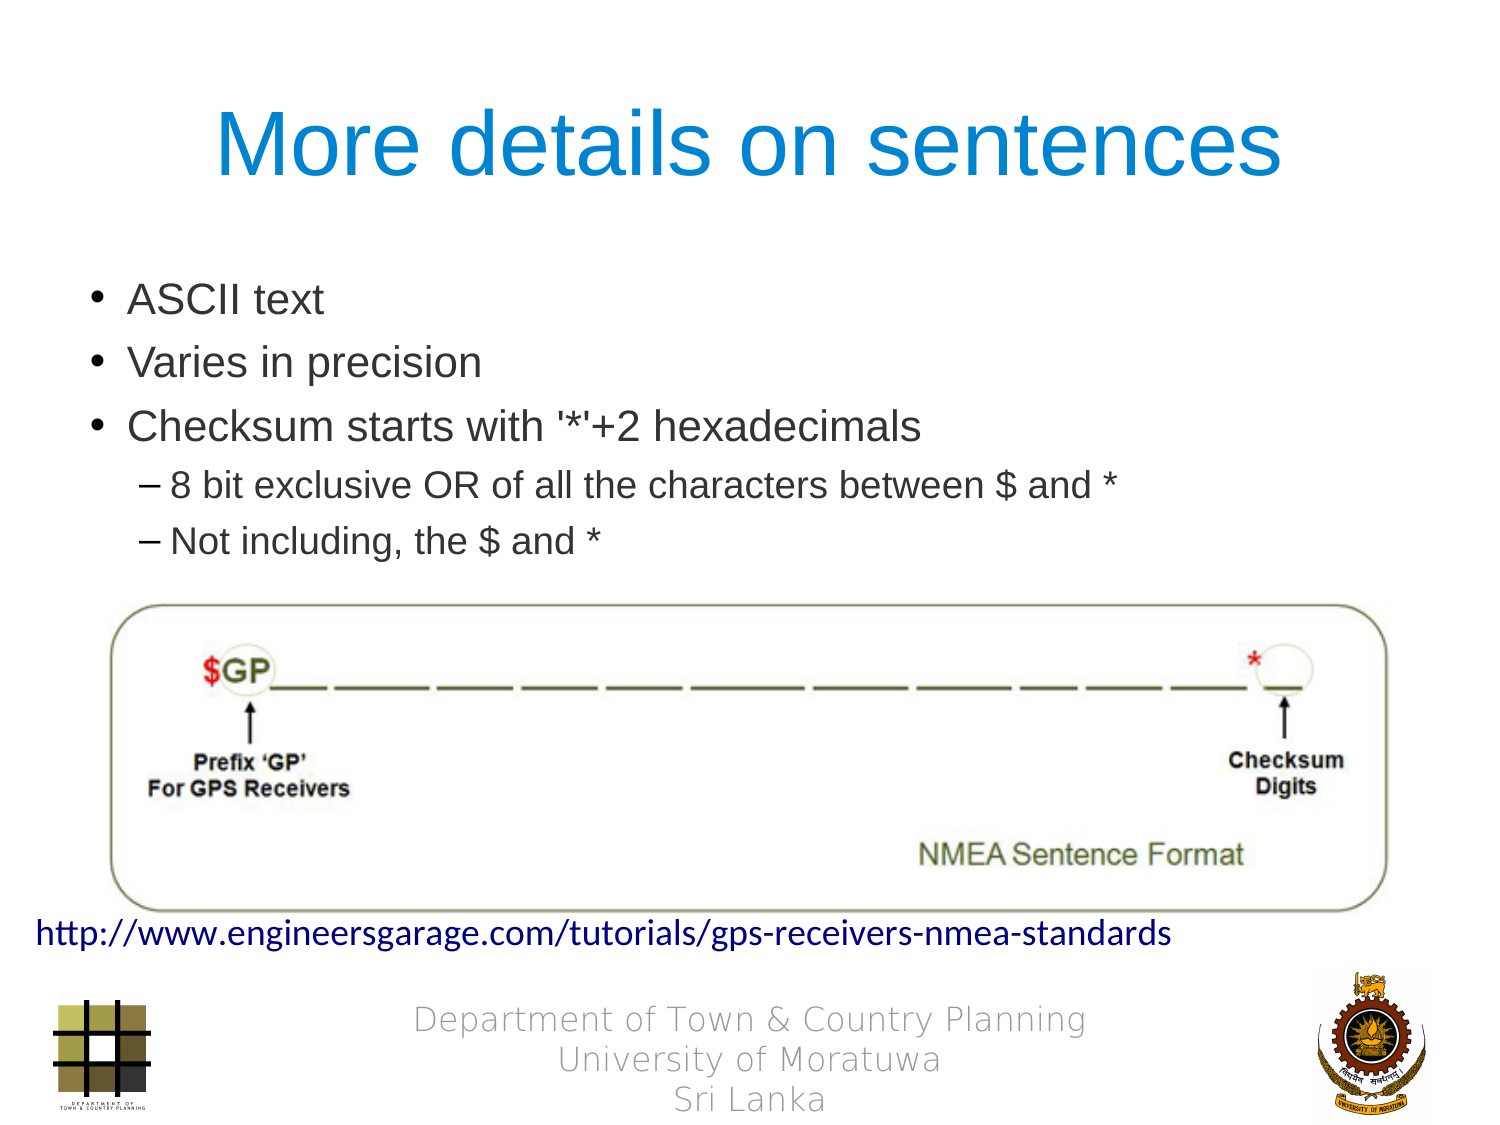

# More details on sentences
ASCII text
Varies in precision
Checksum starts with '*'+2 hexadecimals
8 bit exclusive OR of all the characters between $ and *
Not including, the $ and *
http://www.engineersgarage.com/tutorials/gps-receivers-nmea-standards